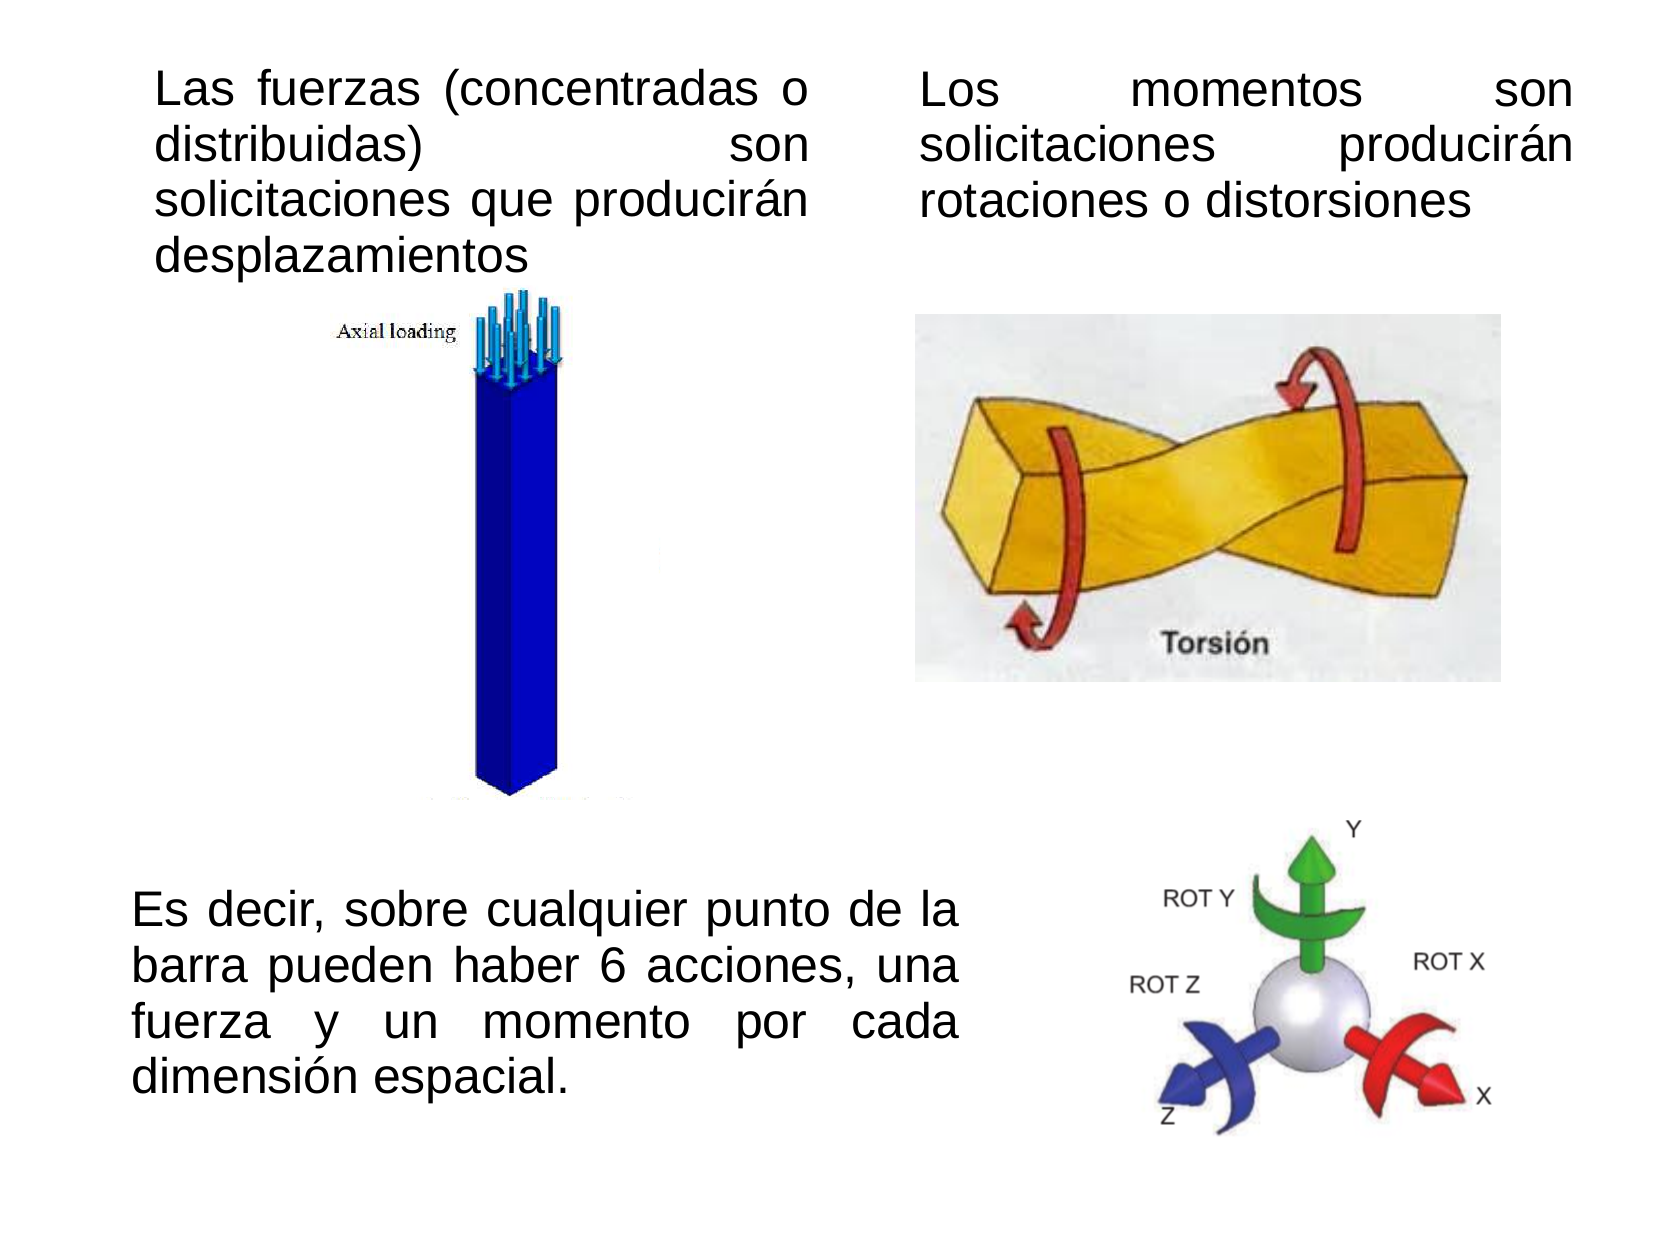

Las fuerzas (concentradas o distribuidas) son solicitaciones que producirán desplazamientos
Los momentos son solicitaciones producirán rotaciones o distorsiones
# Es decir, sobre cualquier punto de la barra pueden haber 6 acciones, una fuerza y un momento por cada dimensión espacial.